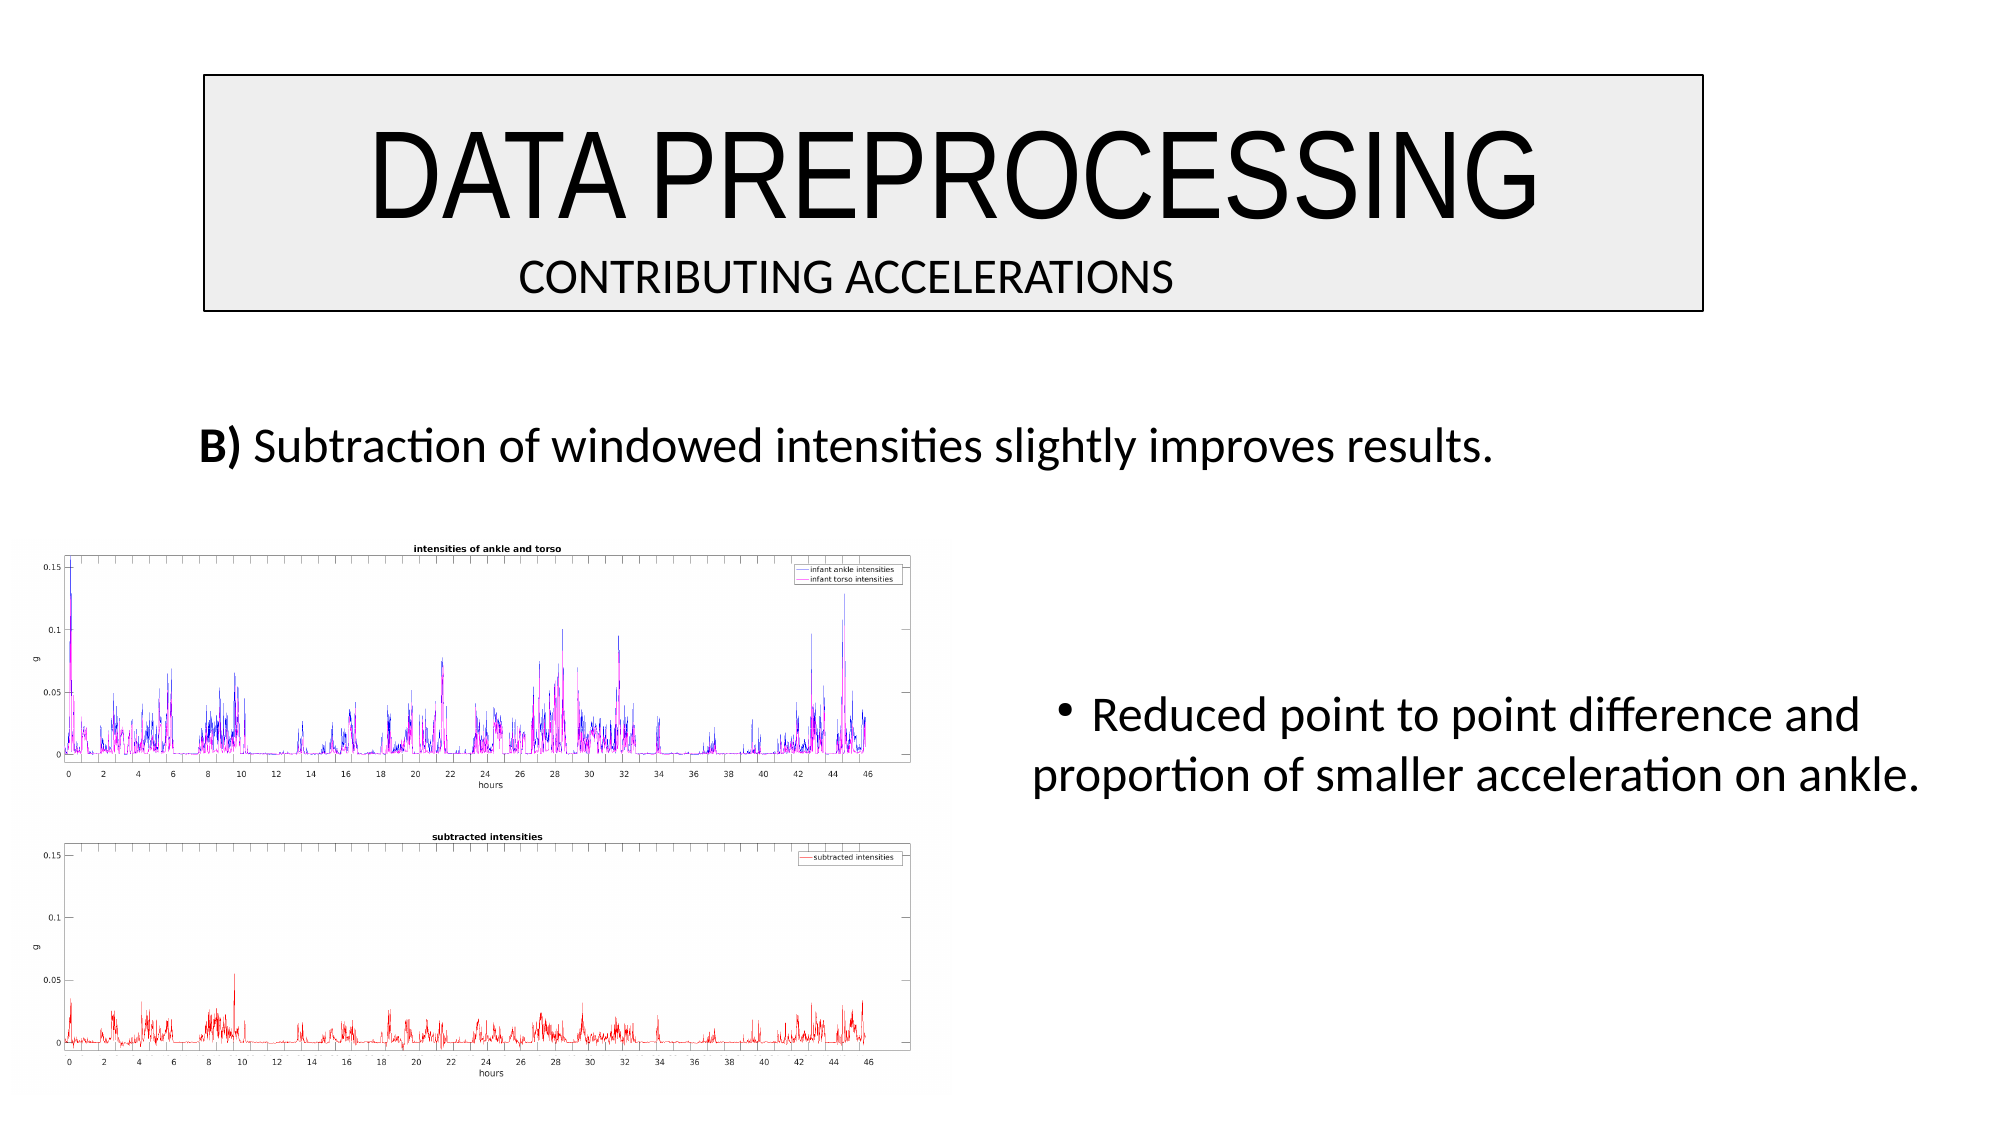

DATA PREPROCESSING
				CONTRIBUTING ACCELERATIONS
# B) Subtraction of windowed intensities slightly improves results.
Reduced point to point difference and proportion of smaller acceleration on ankle.